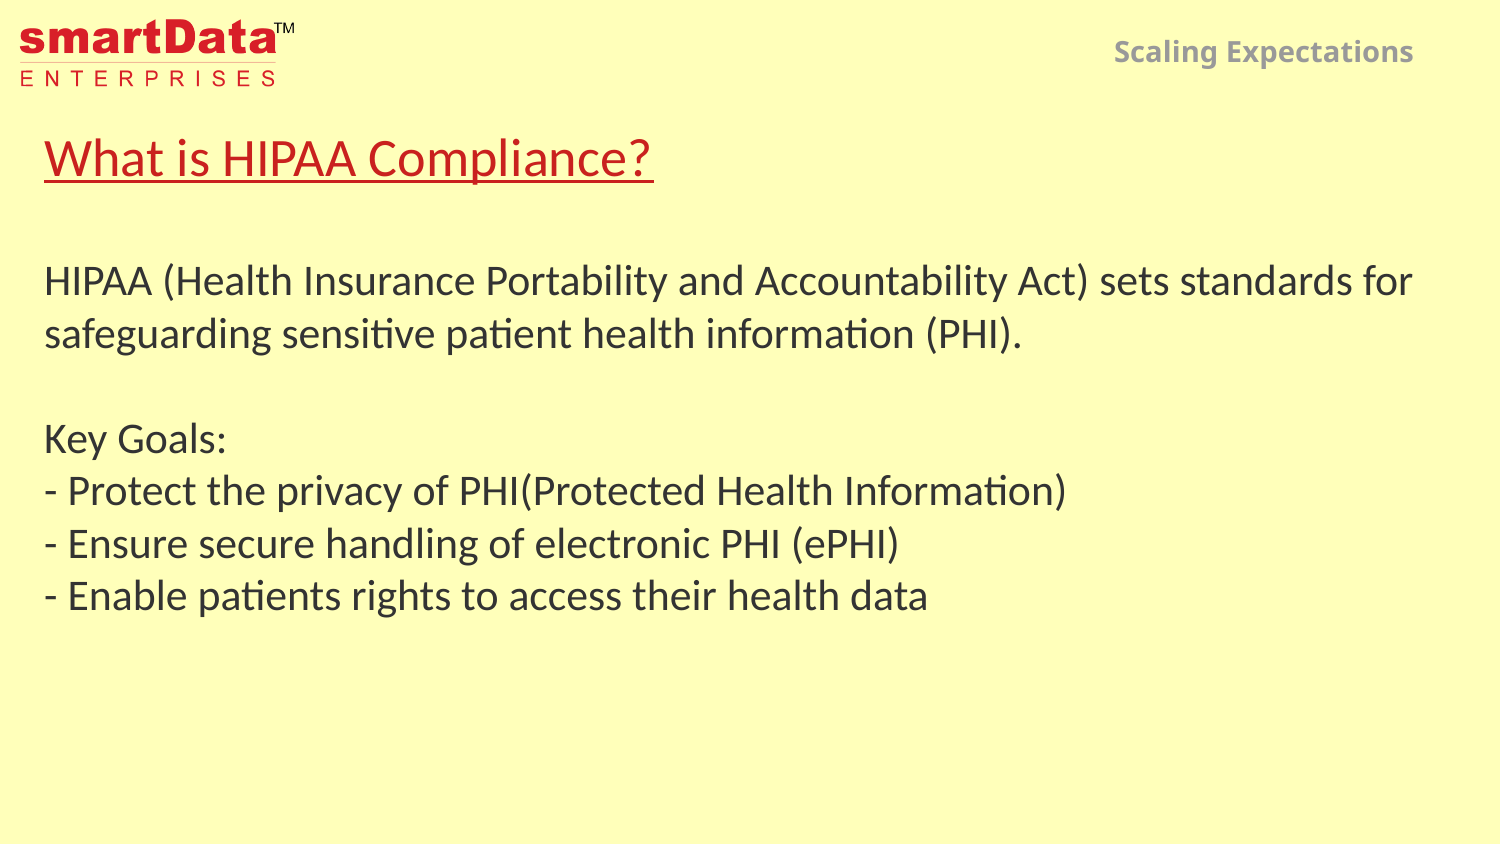

Scaling Expectations
What is HIPAA Compliance?
HIPAA (Health Insurance Portability and Accountability Act) sets standards for safeguarding sensitive patient health information (PHI).
Key Goals:
- Protect the privacy of PHI(Protected Health Information)
- Ensure secure handling of electronic PHI (ePHI)
- Enable patients rights to access their health data